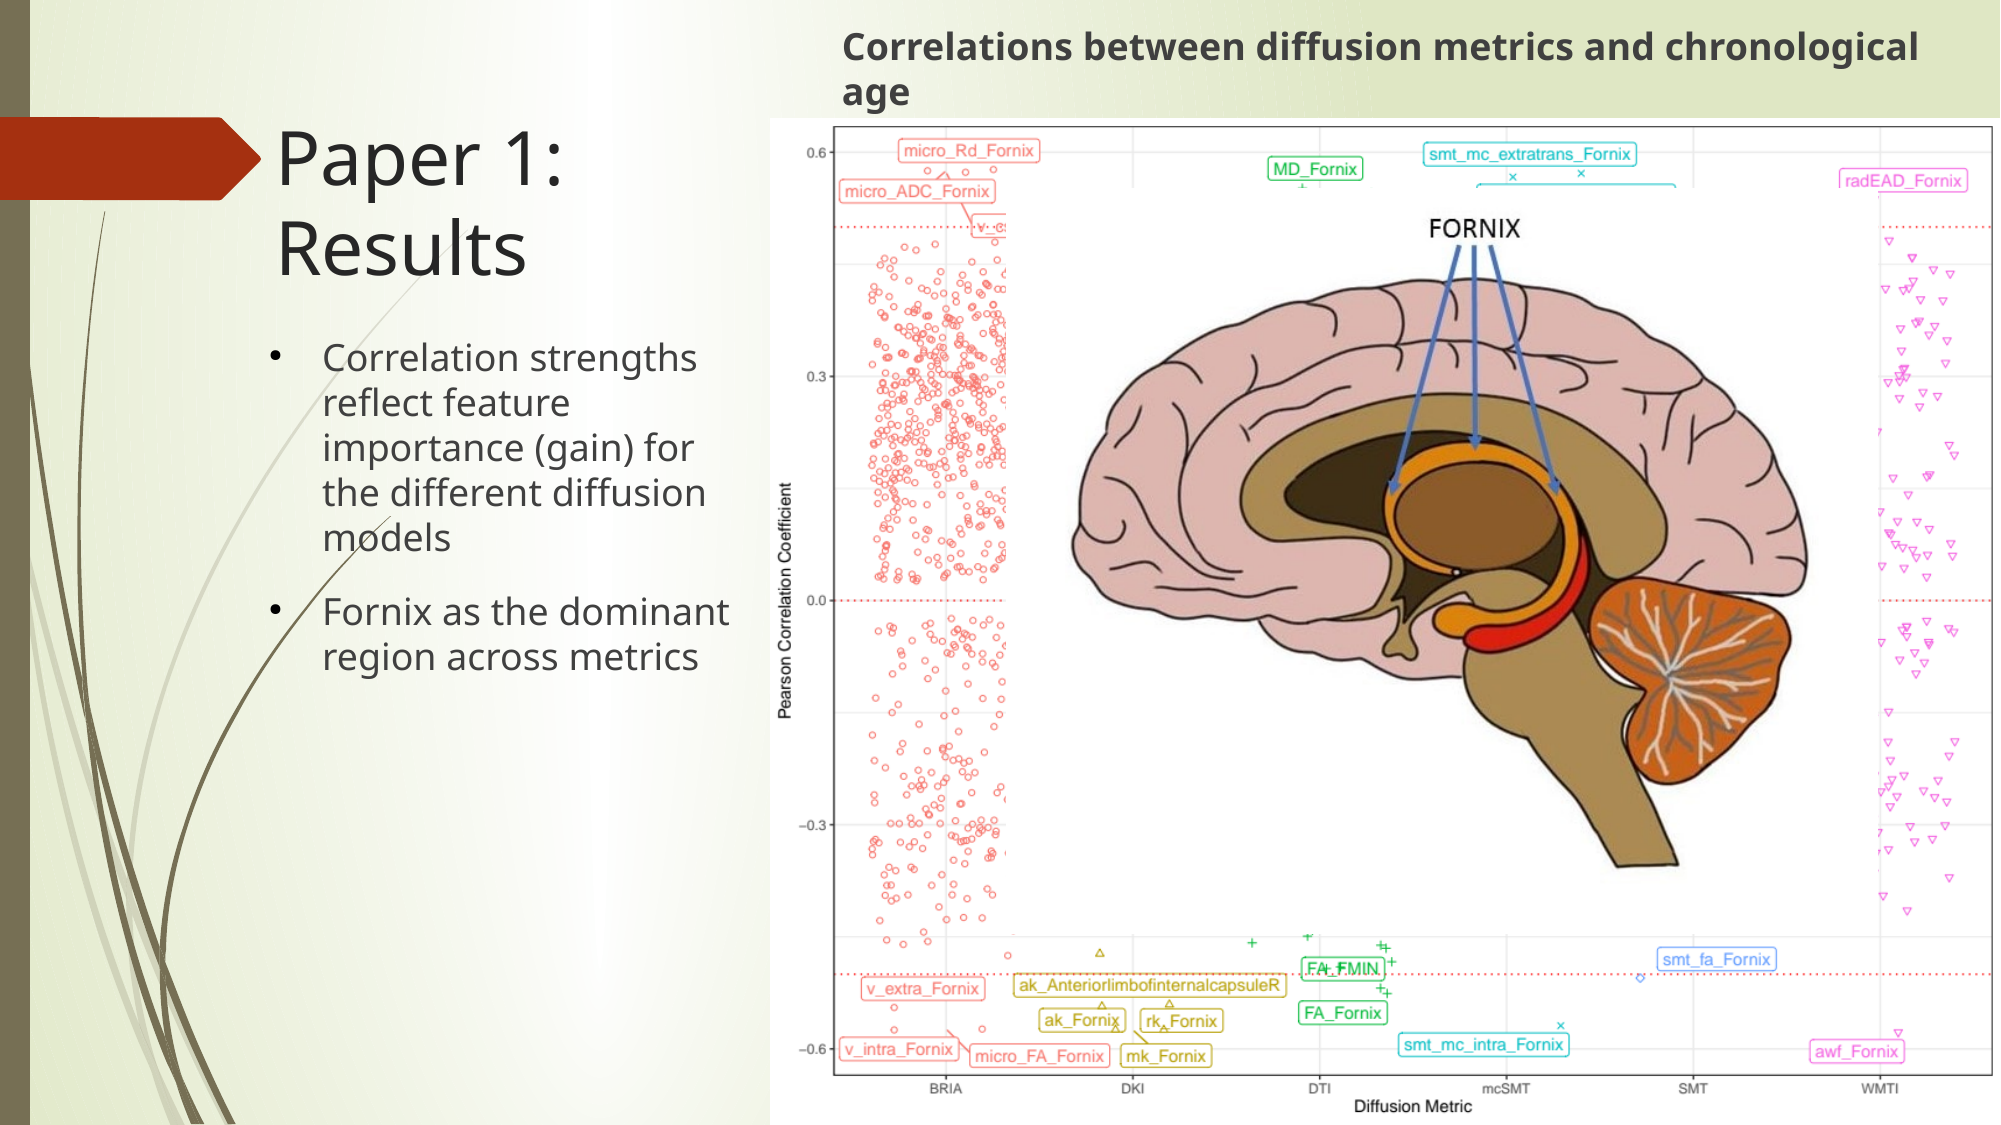

Correlations between diffusion metrics and chronological age
# Paper 1: Results
Correlation strengths reflect feature importance (gain) for the different diffusion models
Fornix as the dominant region across metrics